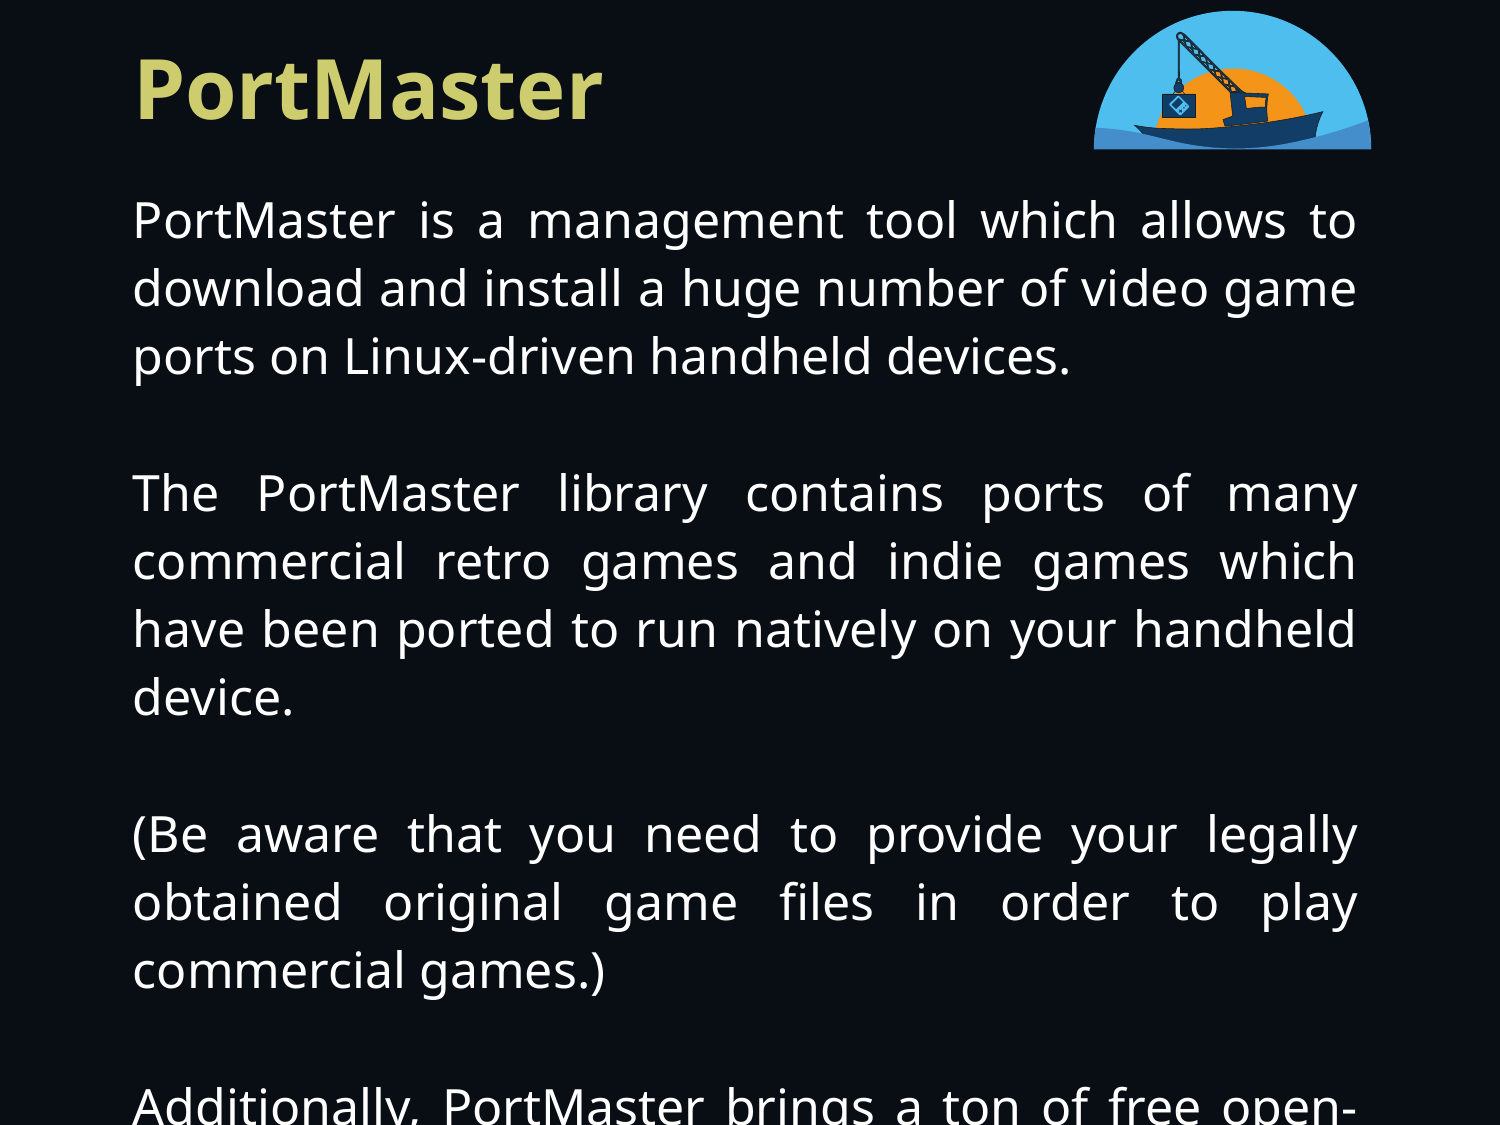

PortMaster
PortMaster is a management tool which allows to download and install a huge number of video game ports on Linux-driven handheld devices.
The PortMaster library contains ports of many commercial retro games and indie games which have been ported to run natively on your handheld device.
(Be aware that you need to provide your legally obtained original game files in order to play commercial games.)
Additionally, PortMaster brings a ton of free open-source ready-to-run games you can simply install and play!